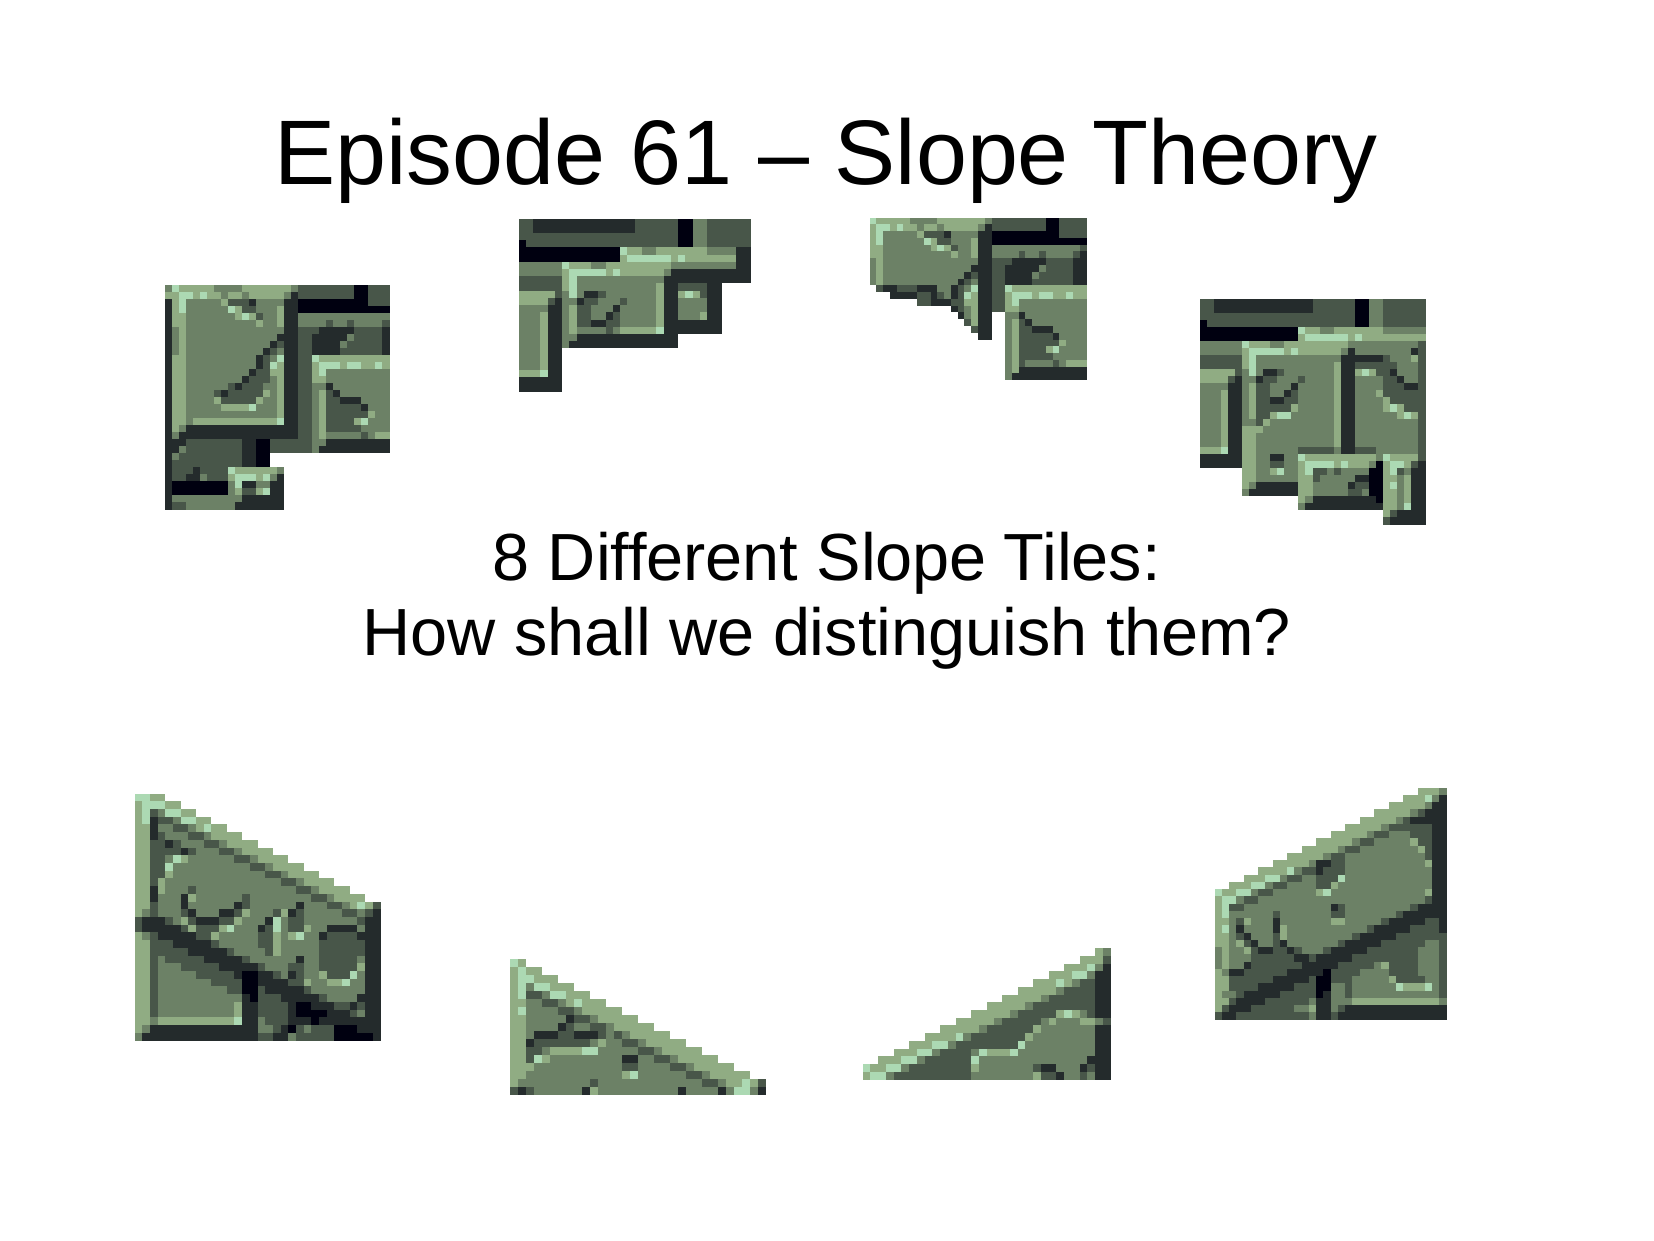

# Episode 61 – Slope Theory
8 Different Slope Tiles:
How shall we distinguish them?